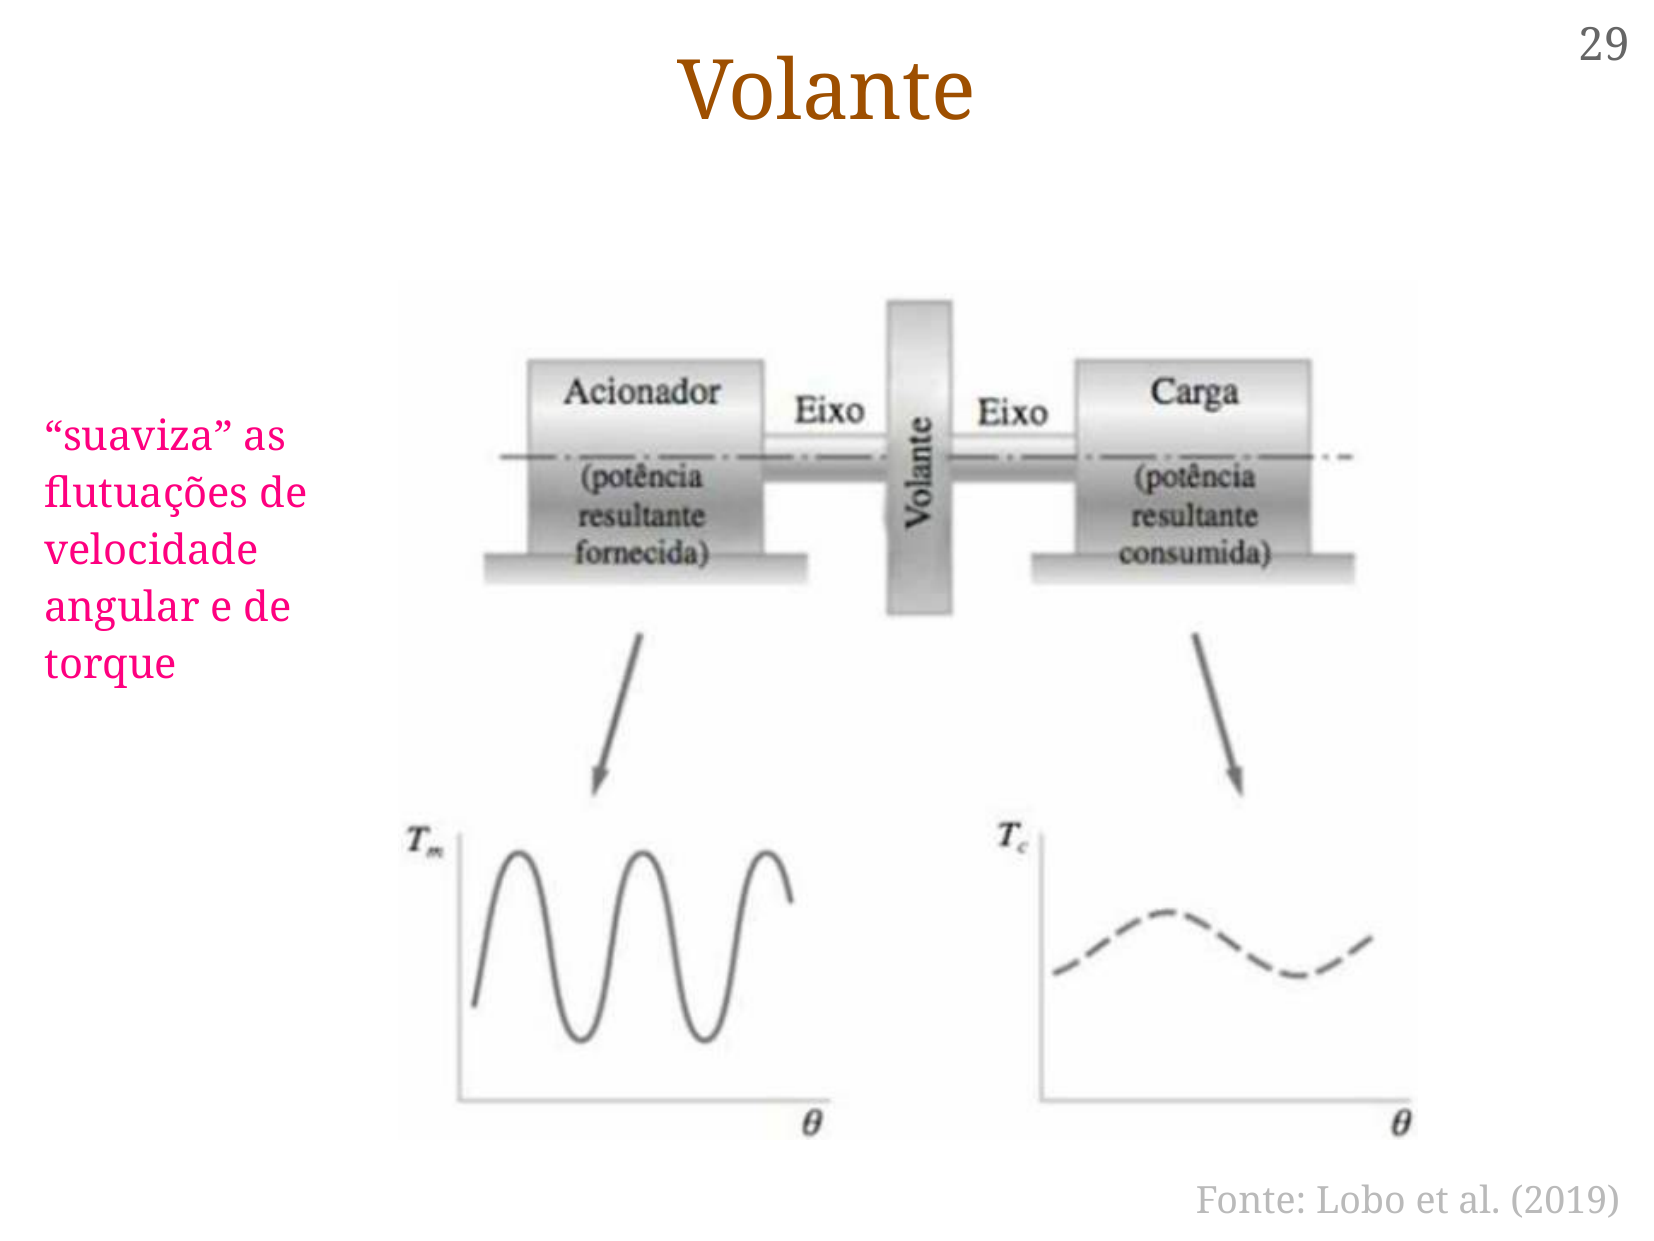

29
# Volante
“suaviza” as flutuações de velocidade angular e de torque
Fonte: Lobo et al. (2019)